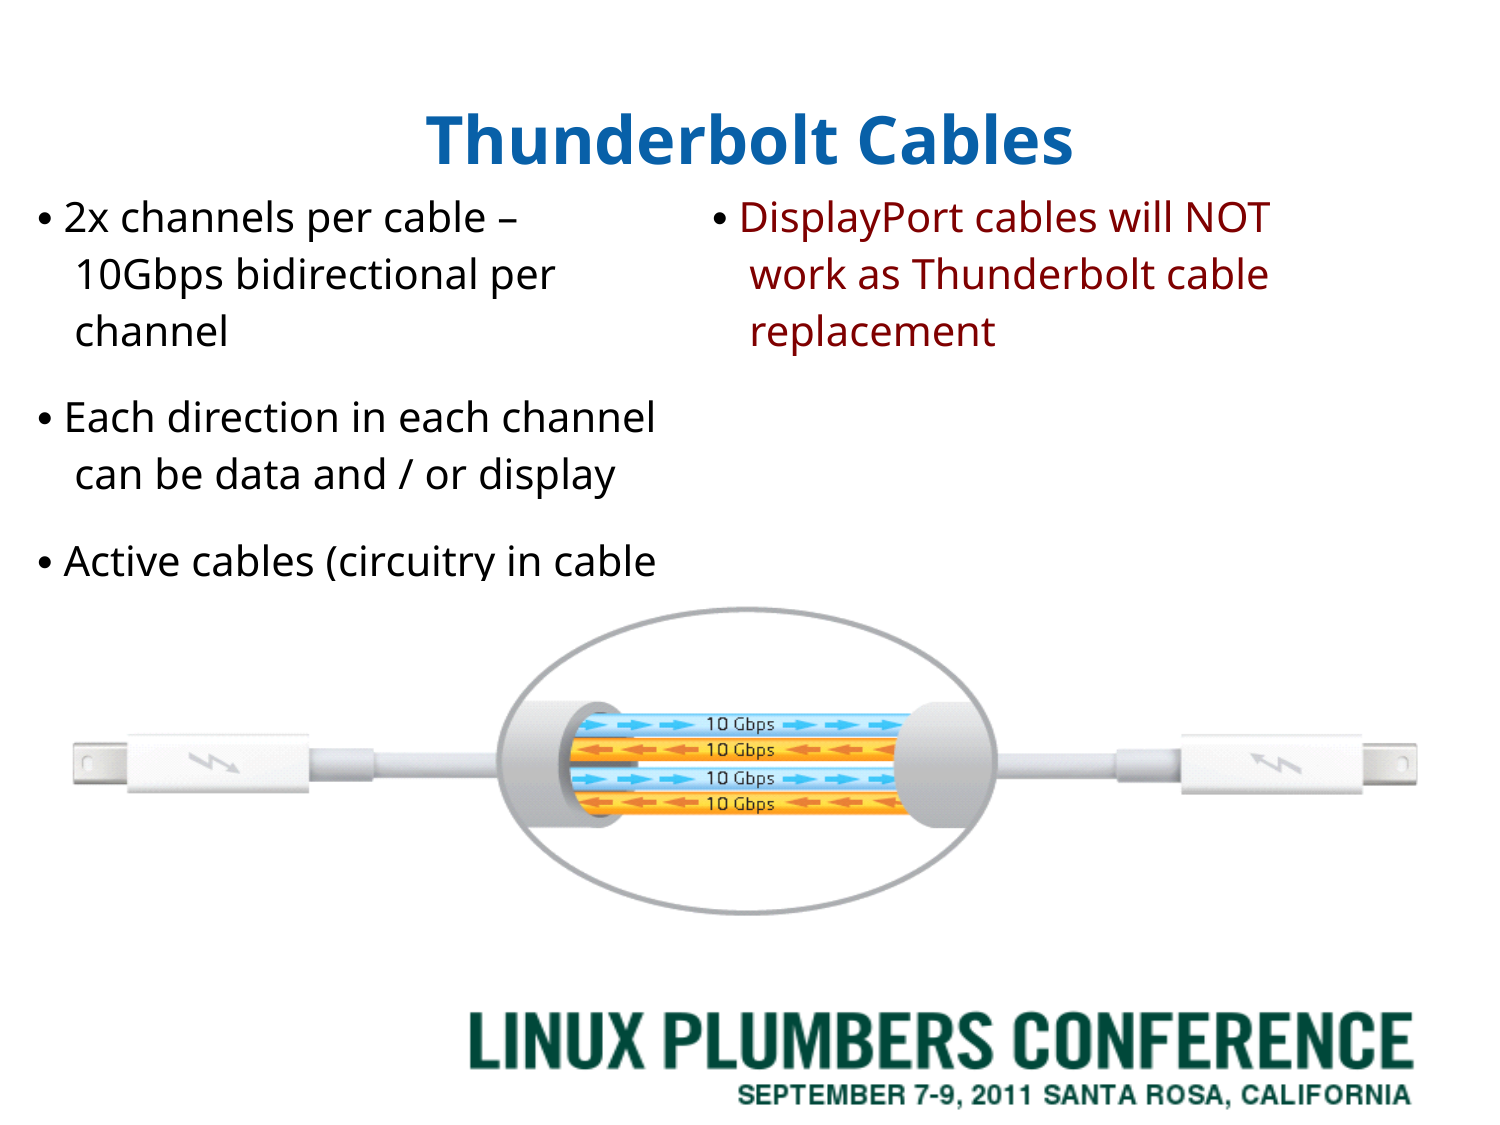

# Thunderbolt Cables
• 2x channels per cable – 10Gbps bidirectional per channel
• Each direction in each channel can be data and / or display
• Active cables (circuitry in cable ends) enables cable length of 3m
• DisplayPort cables will NOT work as Thunderbolt cable replacement